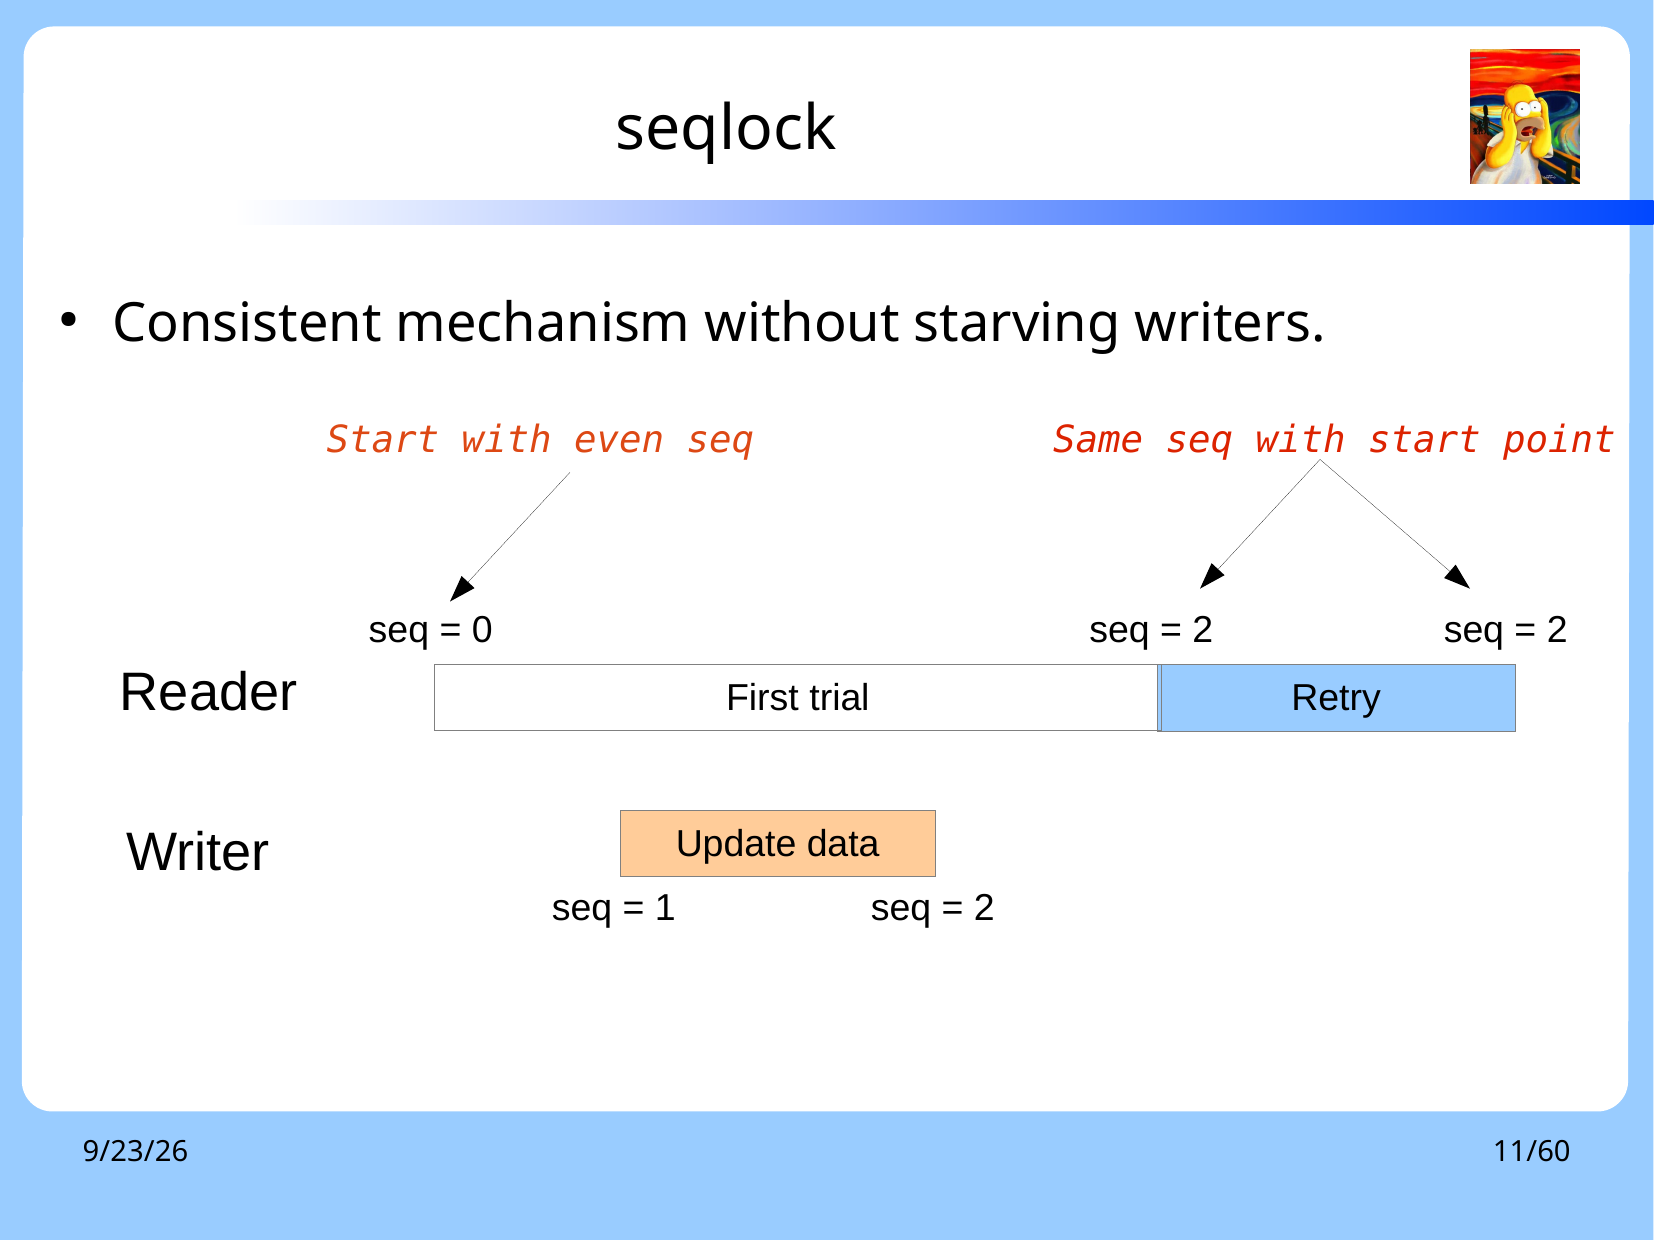

# seqlock
Consistent mechanism without starving writers.
Start with even seq
Same seq with start point
seq = 0
seq = 2
seq = 2
Reader
First trial
Retry
Update data
Writer
seq = 1
seq = 2
11